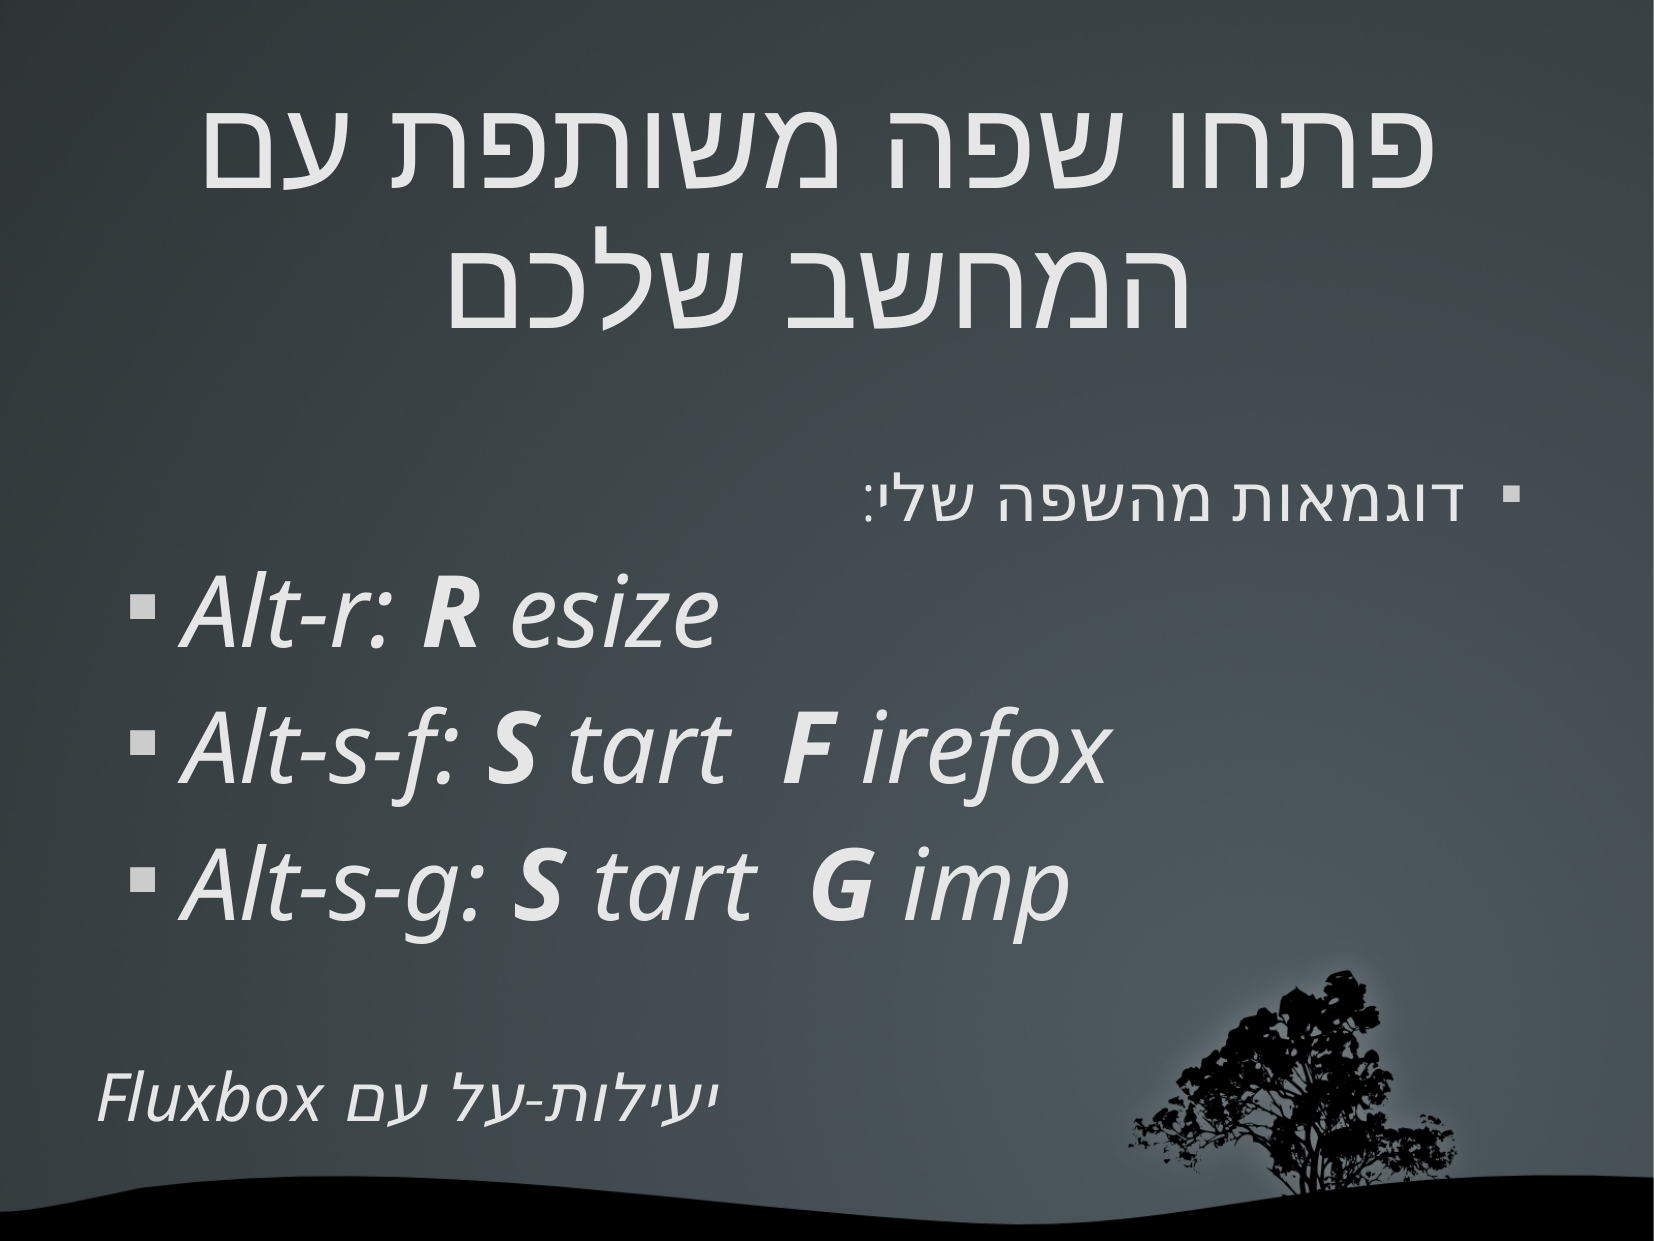

# פתחו שפה משותפת עם המחשב שלכם
דוגמאות מהשפה שלי:
Alt-r: R esize
Alt-s-f: S tart F irefox
Alt-s-g: S tart G imp
יעילות-על עם Fluxbox